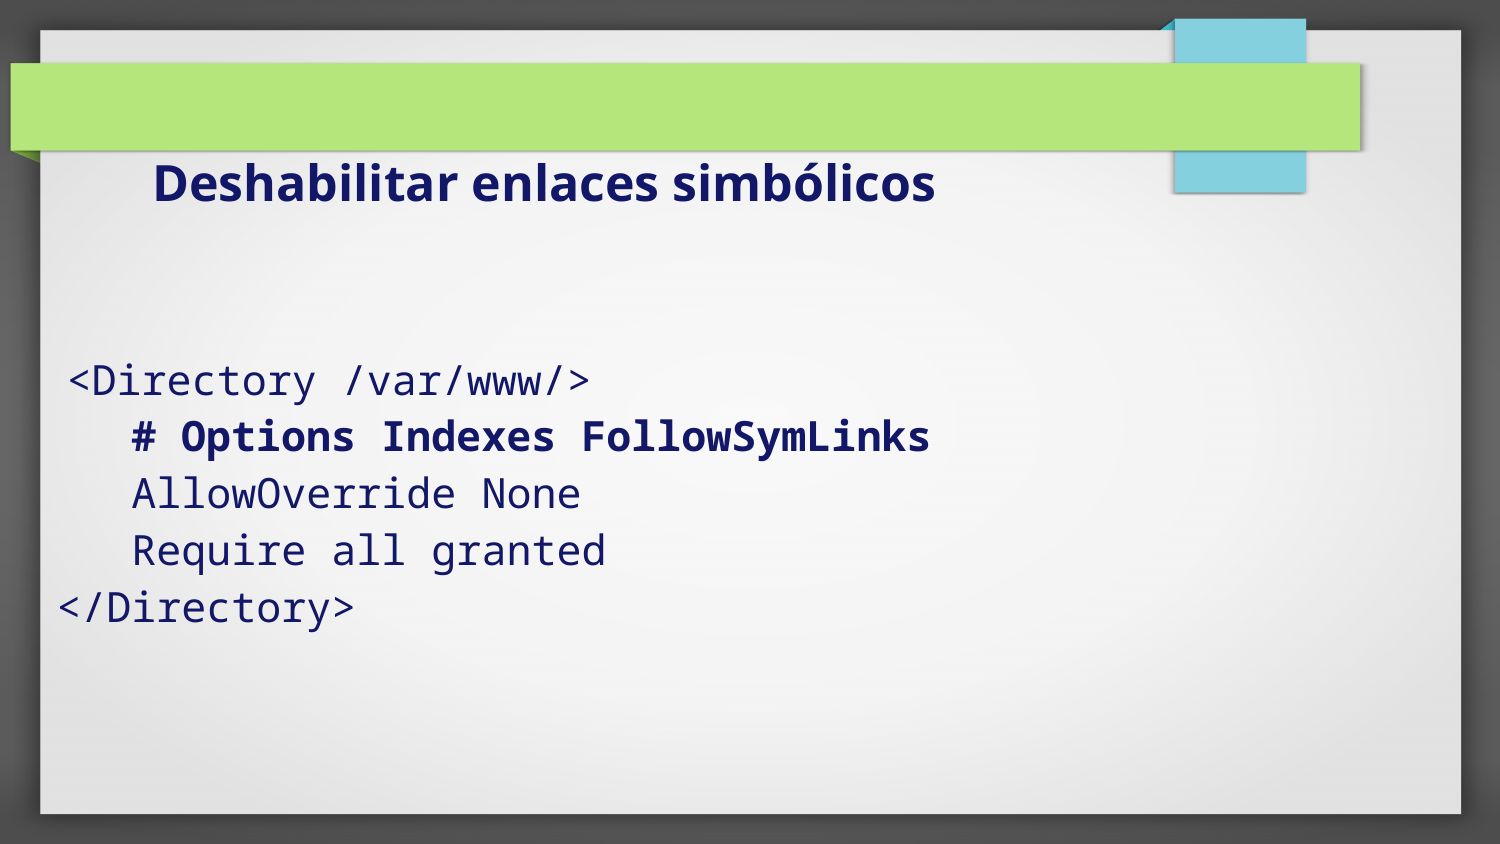

# Deshabilitar enlaces simbólicos
<Directory /var/www/>
 # Options Indexes FollowSymLinks
 AllowOverride None
 Require all granted
 </Directory>